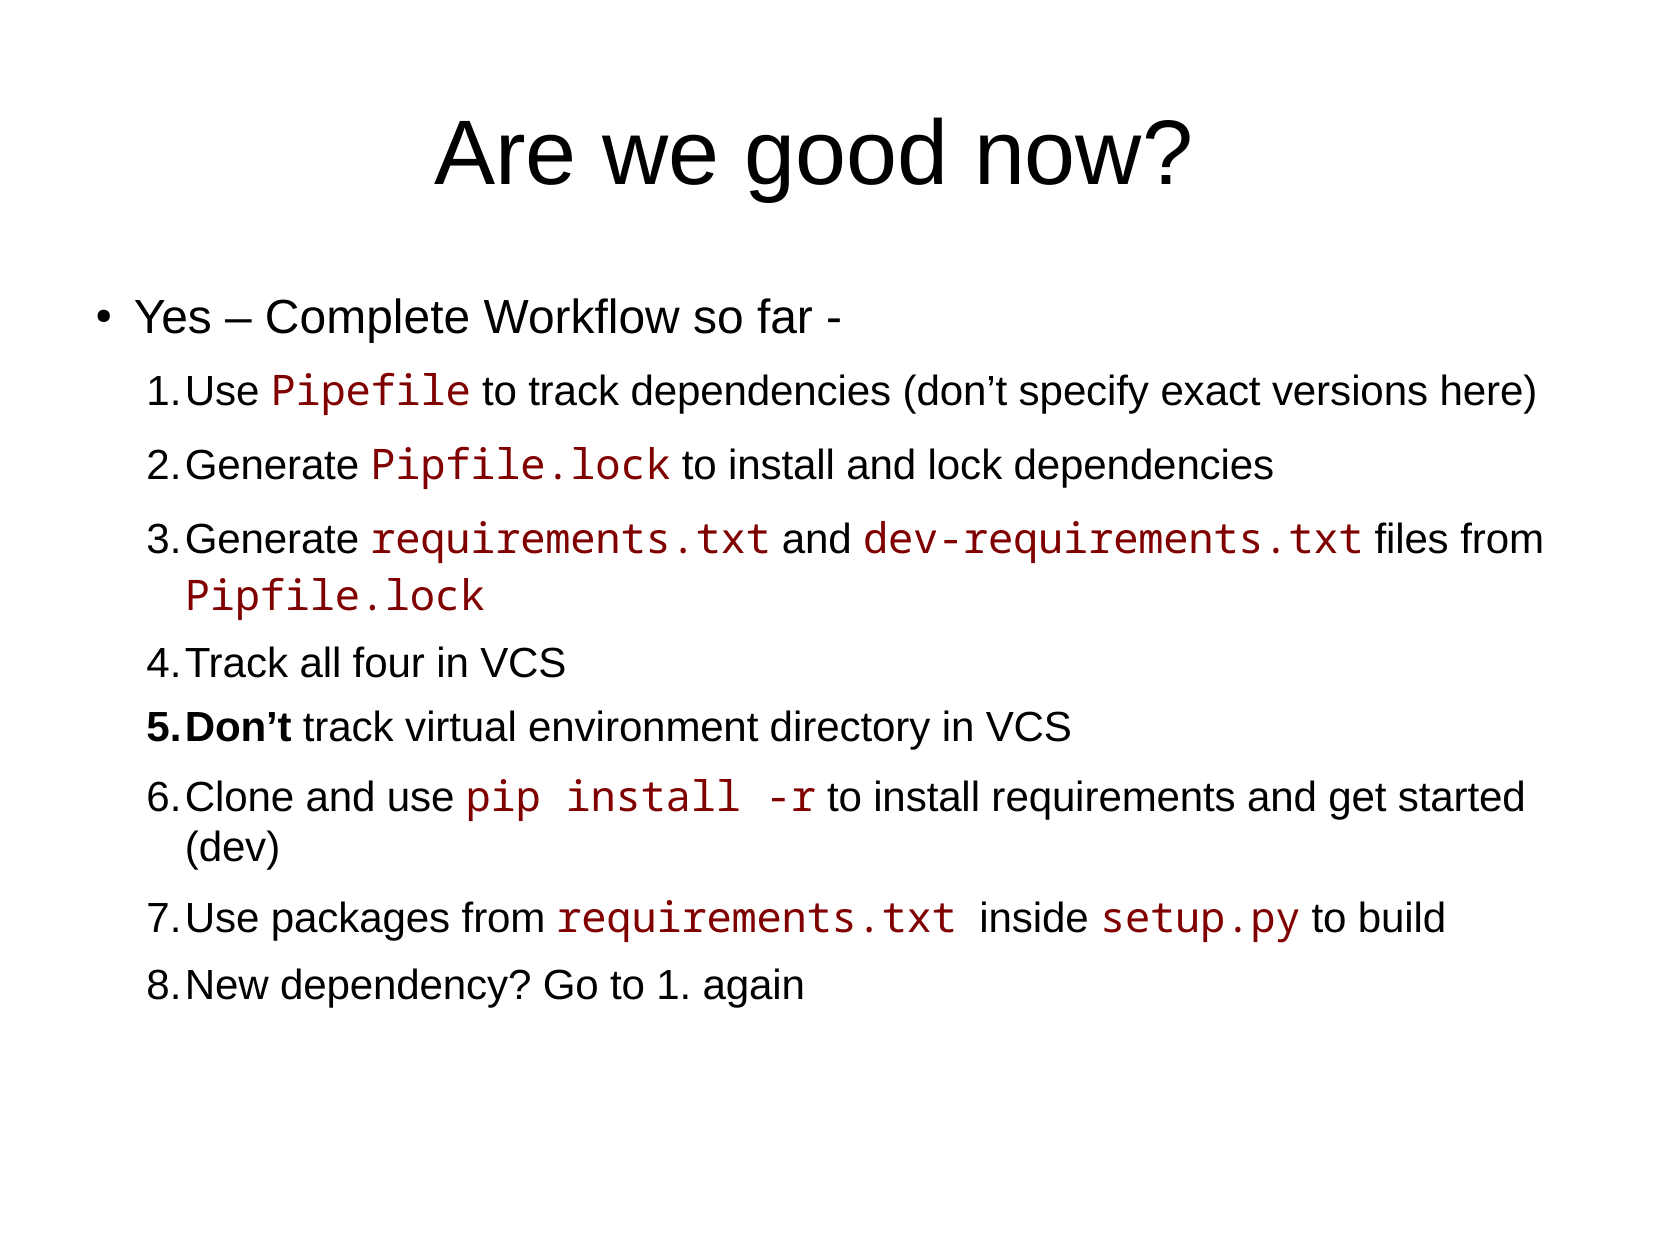

# Are we good now?
Yes – Complete Workflow so far -
Use Pipefile to track dependencies (don’t specify exact versions here)
Generate Pipfile.lock to install and lock dependencies
Generate requirements.txt and dev-requirements.txt files from Pipfile.lock
Track all four in VCS
Don’t track virtual environment directory in VCS
Clone and use pip install -r to install requirements and get started (dev)
Use packages from requirements.txt inside setup.py to build
New dependency? Go to 1. again